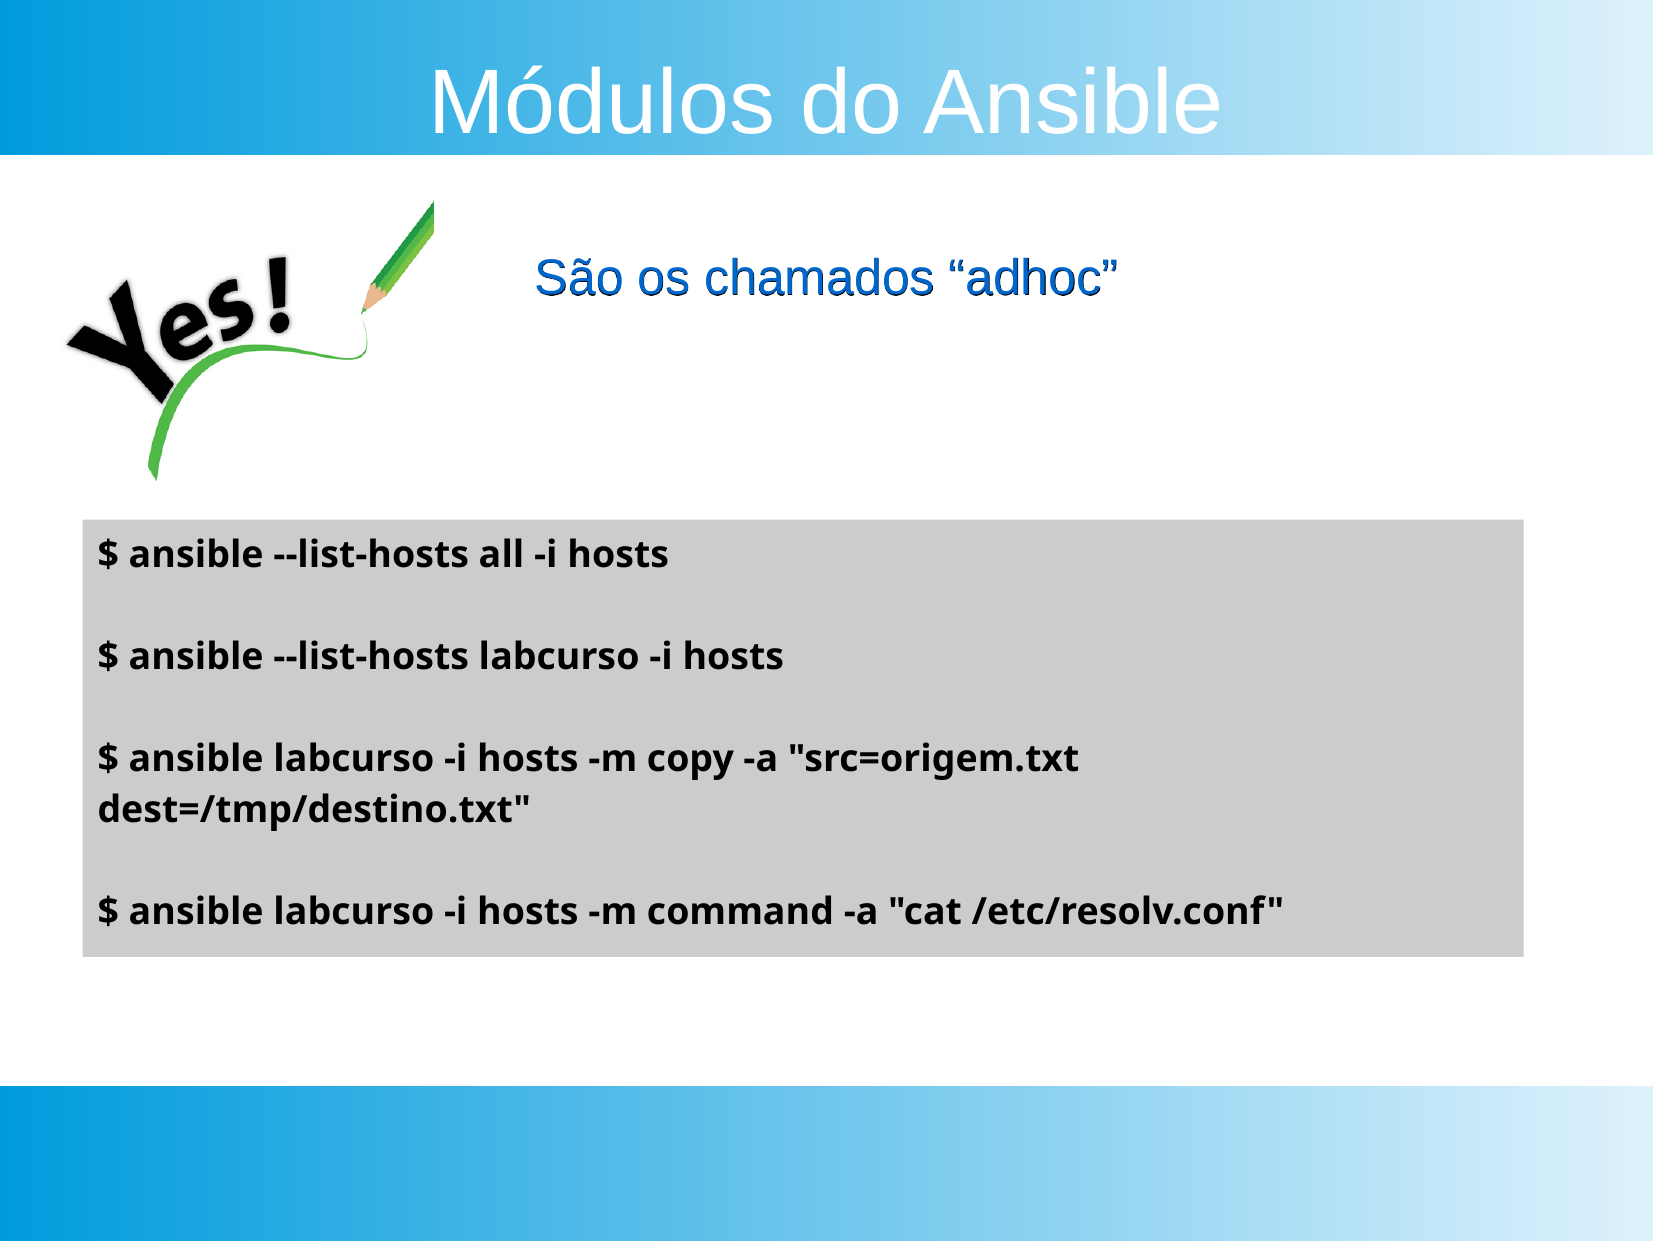

# Módulos do Ansible
São os chamados “adhoc”
$ ansible --list-hosts all -i hosts
$ ansible --list-hosts labcurso -i hosts
$ ansible labcurso -i hosts -m copy -a "src=origem.txt dest=/tmp/destino.txt"
$ ansible labcurso -i hosts -m command -a "cat /etc/resolv.conf"